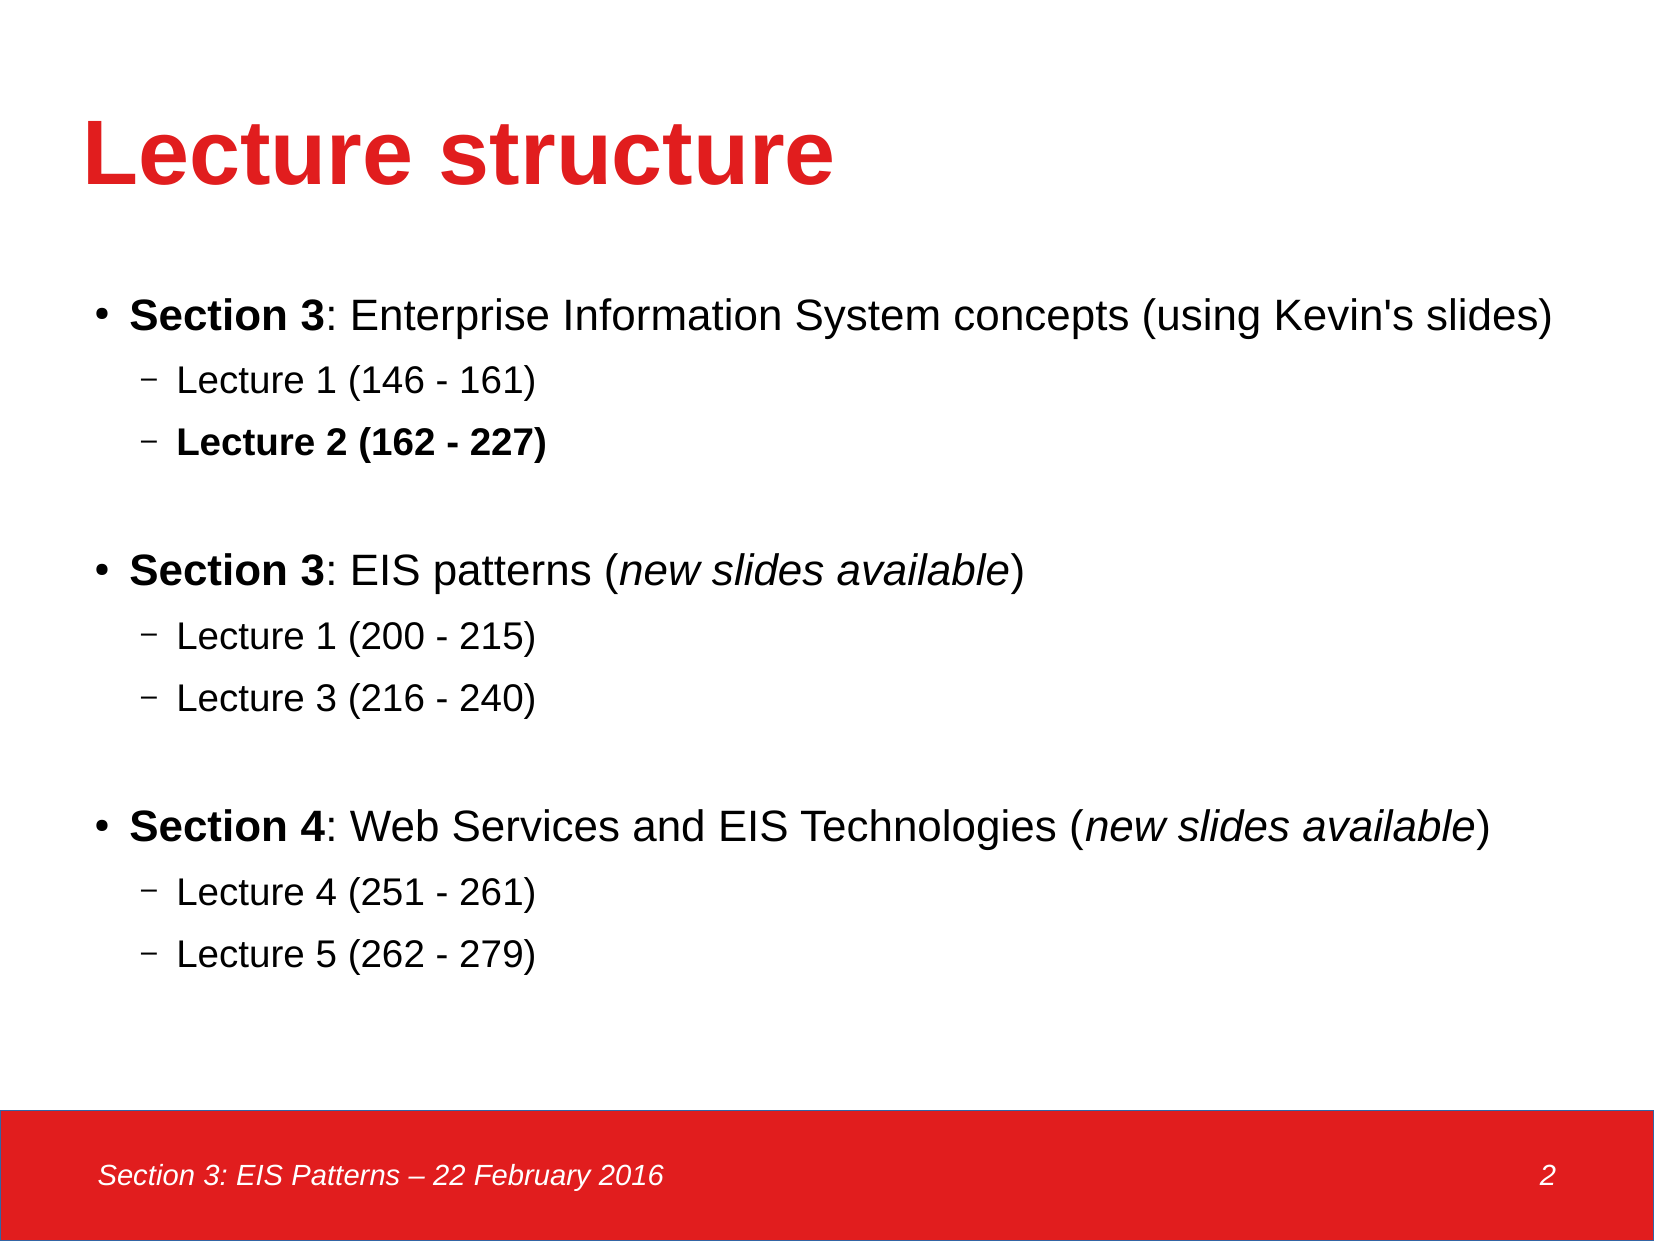

# Lecture structure
Section 3: Enterprise Information System concepts (using Kevin's slides)
Lecture 1 (146 - 161)
Lecture 2 (162 - 227)
Section 3: EIS patterns (new slides available)
Lecture 1 (200 - 215)
Lecture 3 (216 - 240)
Section 4: Web Services and EIS Technologies (new slides available)
Lecture 4 (251 - 261)
Lecture 5 (262 - 279)